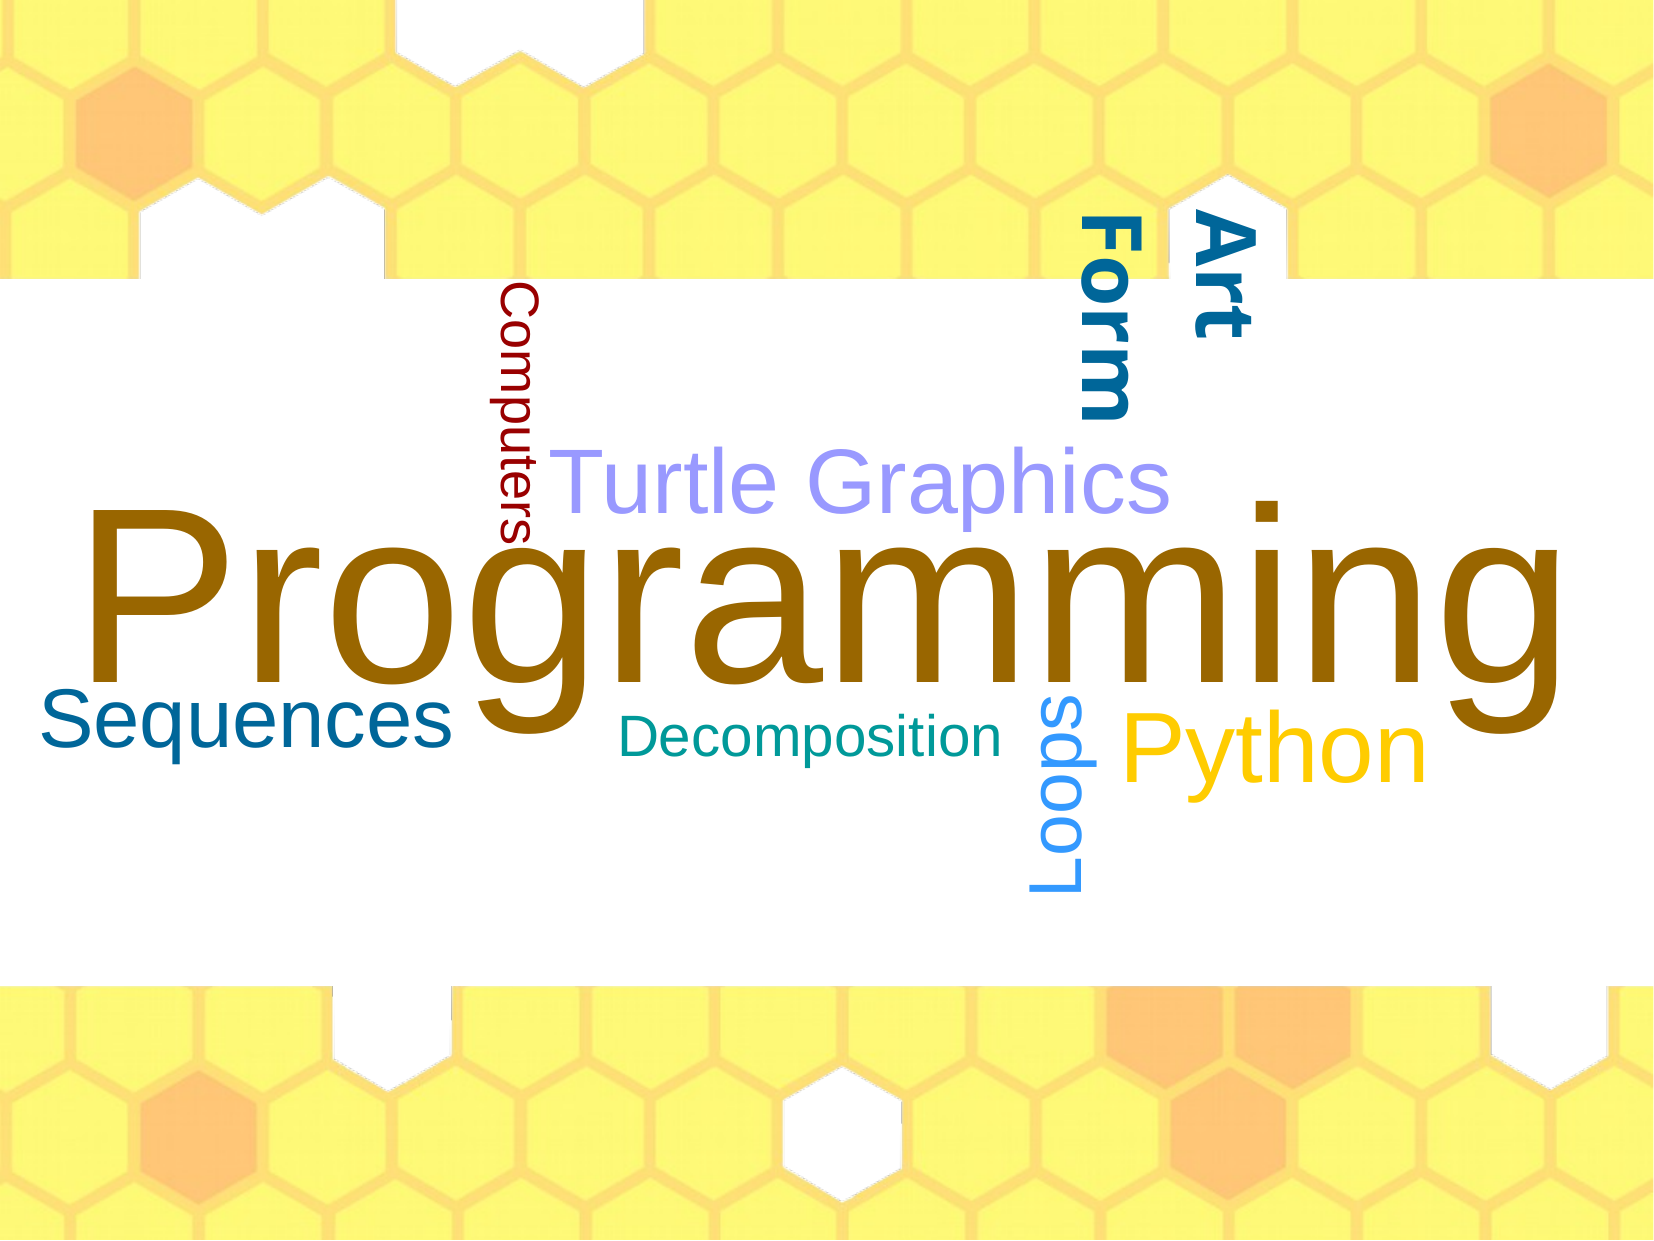

Art Form
Computers
Turtle Graphics
Programming
Sequences
Python
Decomposition
Loops